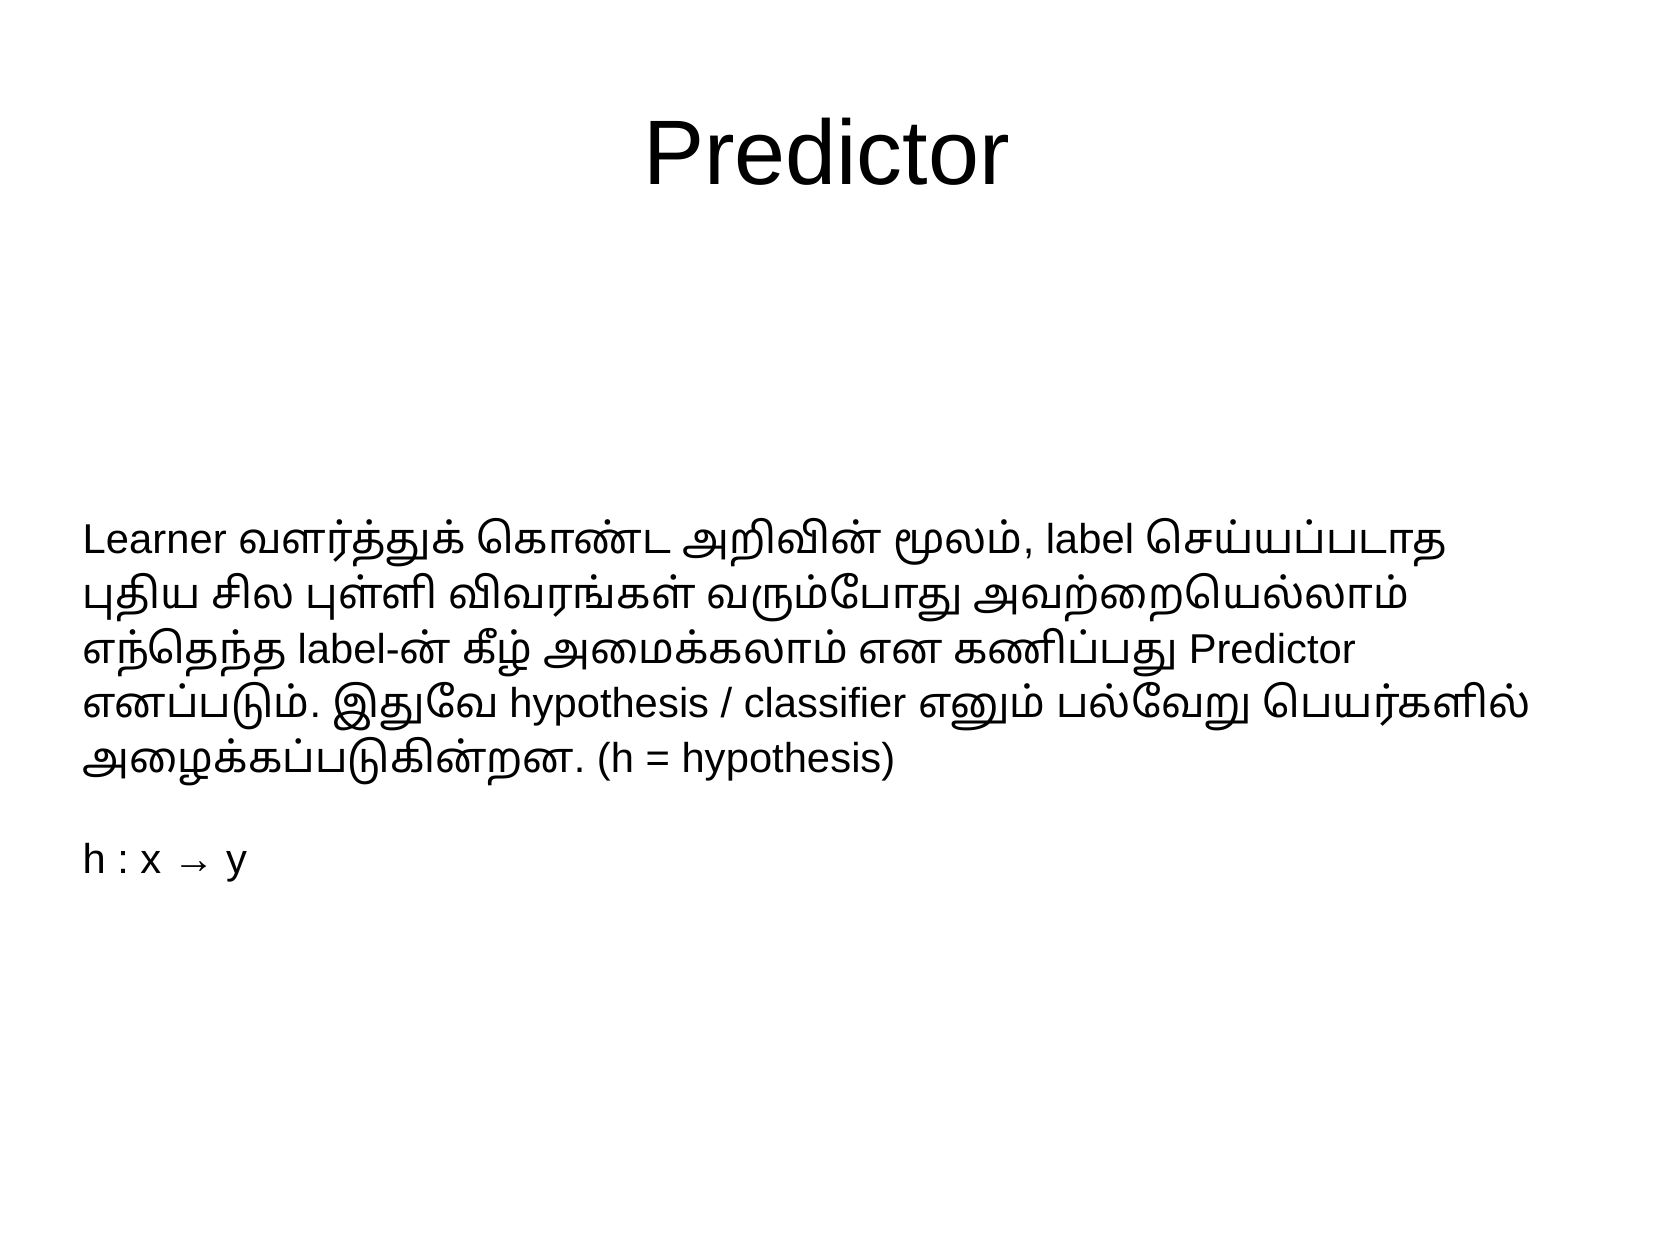

# Predictor
Learner வளர்த்துக் கொண்ட அறிவின் மூலம், label செய்யப்படாத புதிய சில புள்ளி விவரங்கள் வரும்போது அவற்றையெல்லாம் எந்தெந்த label-ன் கீழ் அமைக்கலாம் என கணிப்பது Predictor எனப்படும். இதுவே hypothesis / classifier எனும் பல்வேறு பெயர்களில் அழைக்கப்படுகின்றன. (h = hypothesis)
h : x → y